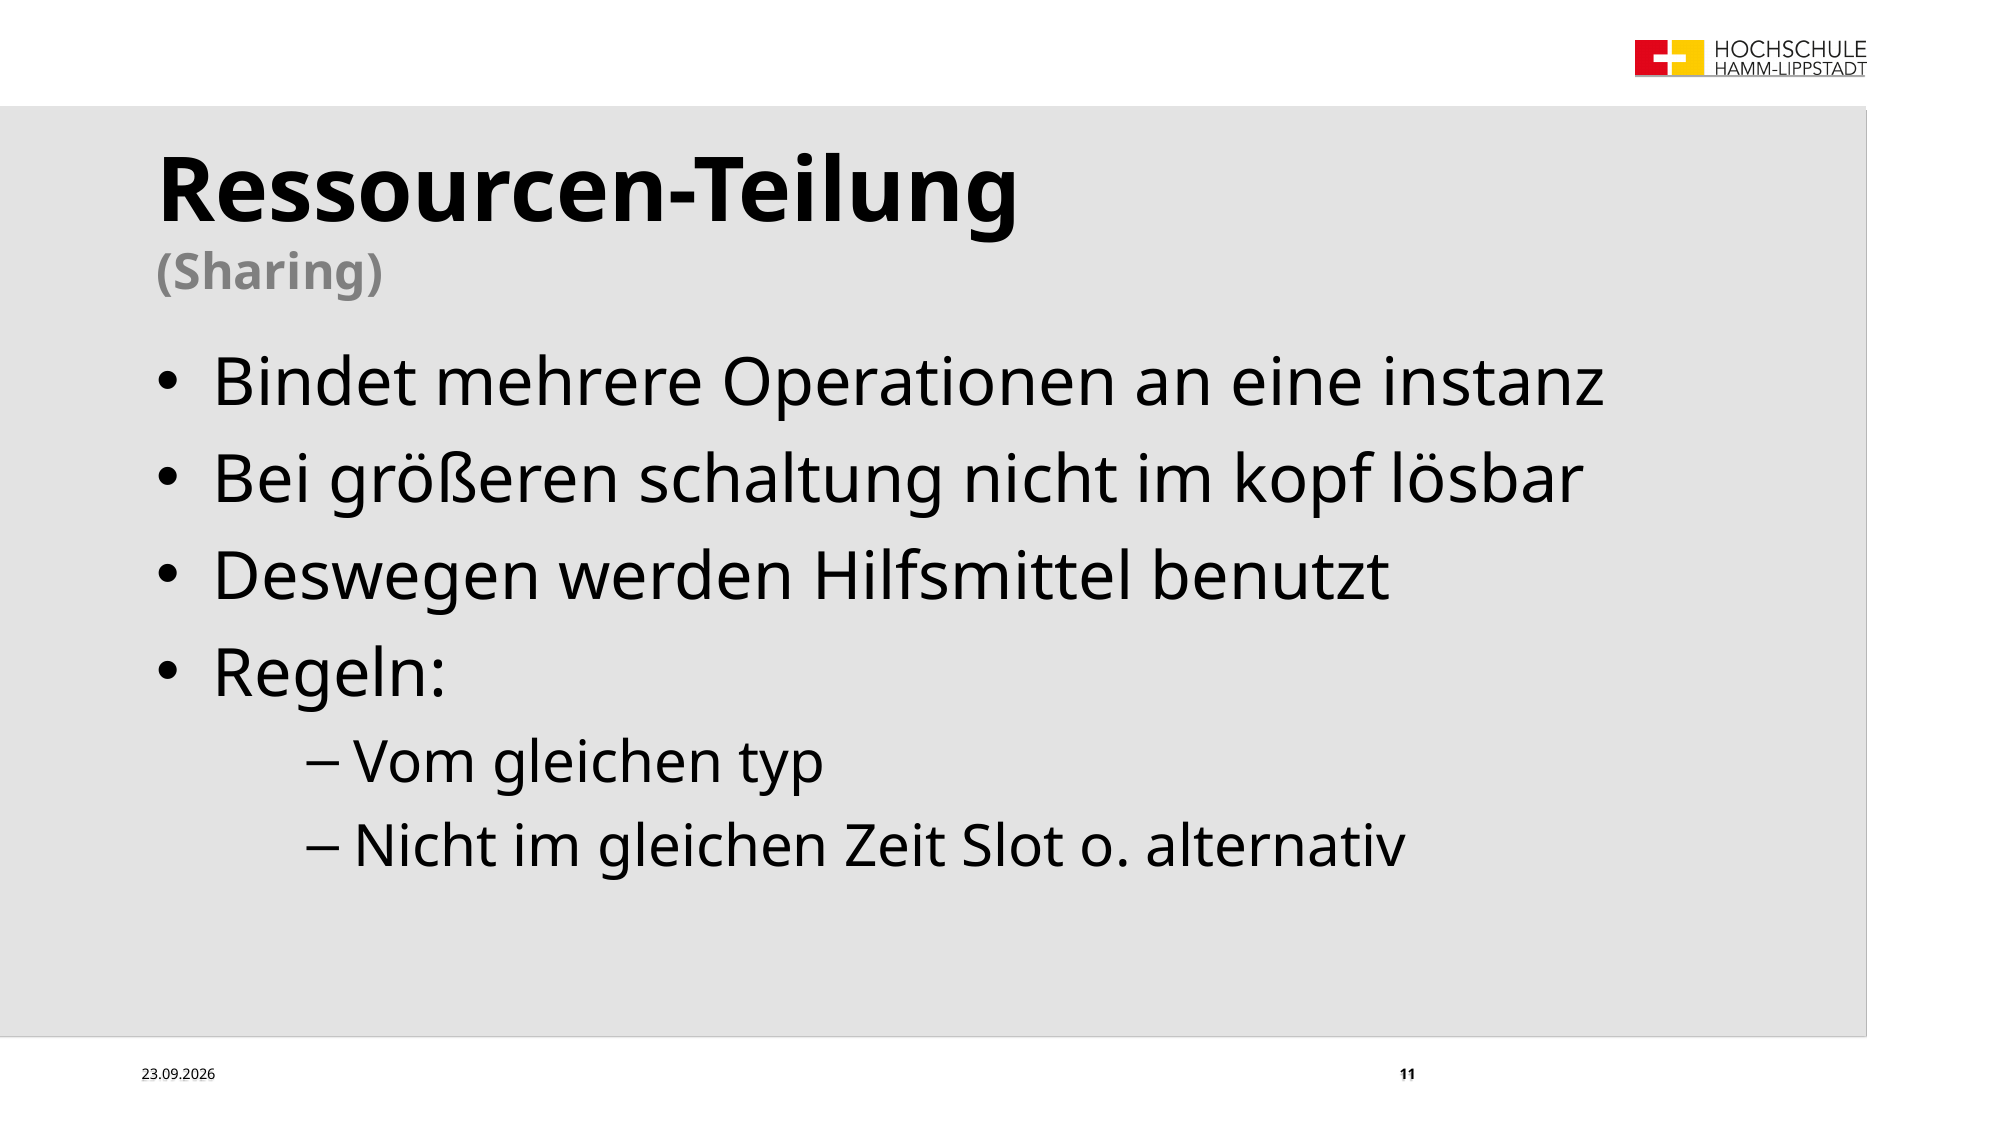

# Ressourcen-Teilung (Sharing)
Bindet mehrere Operationen an eine instanz
Bei größeren schaltung nicht im kopf lösbar
Deswegen werden Hilfsmittel benutzt
Regeln:
Vom gleichen typ
Nicht im gleichen Zeit Slot o. alternativ
11